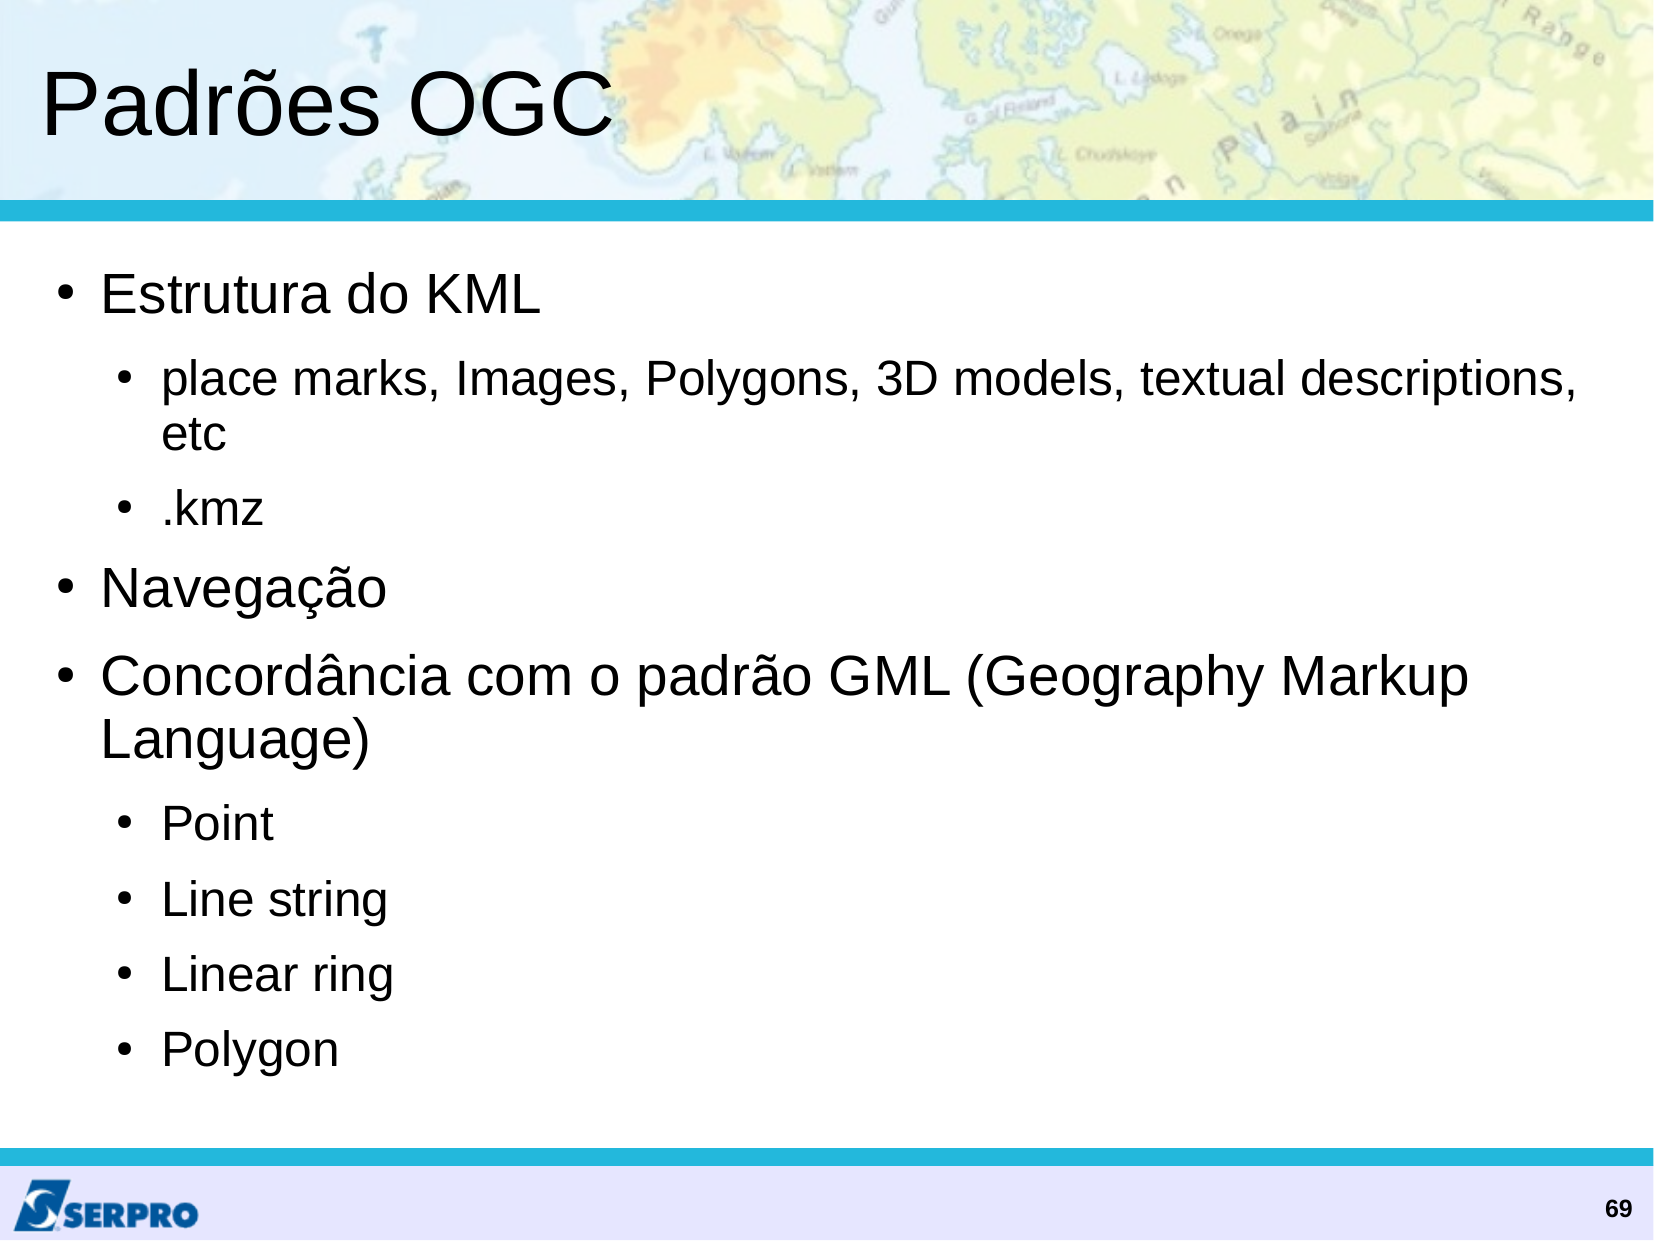

# Padrões OGC
Estrutura do KML
place marks, Images, Polygons, 3D models, textual descriptions, etc
.kmz
Navegação
Concordância com o padrão GML (Geography Markup Language)
Point
Line string
Linear ring
Polygon
69